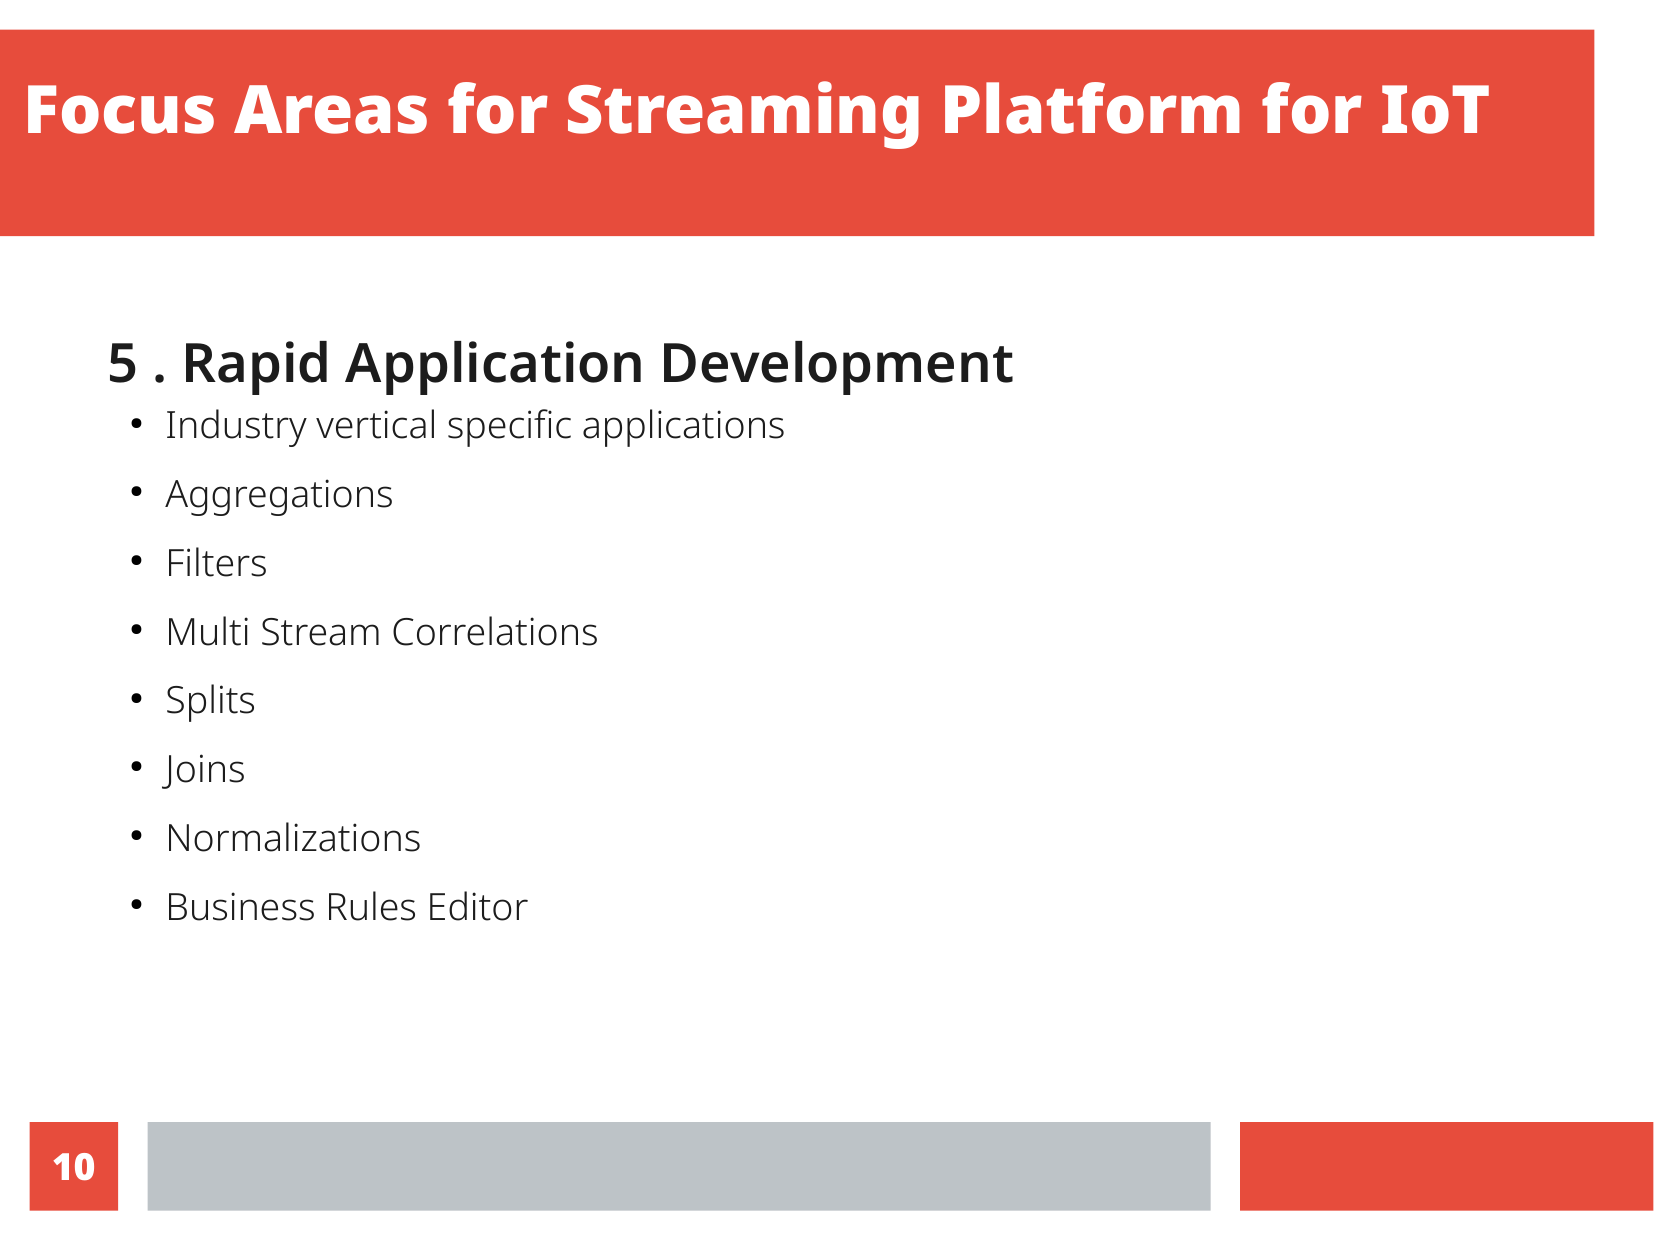

# Focus Areas for Streaming Platform for IoT
5 . Rapid Application Development
Industry vertical specific applications
Aggregations
Filters
Multi Stream Correlations
Splits
Joins
Normalizations
Business Rules Editor
10